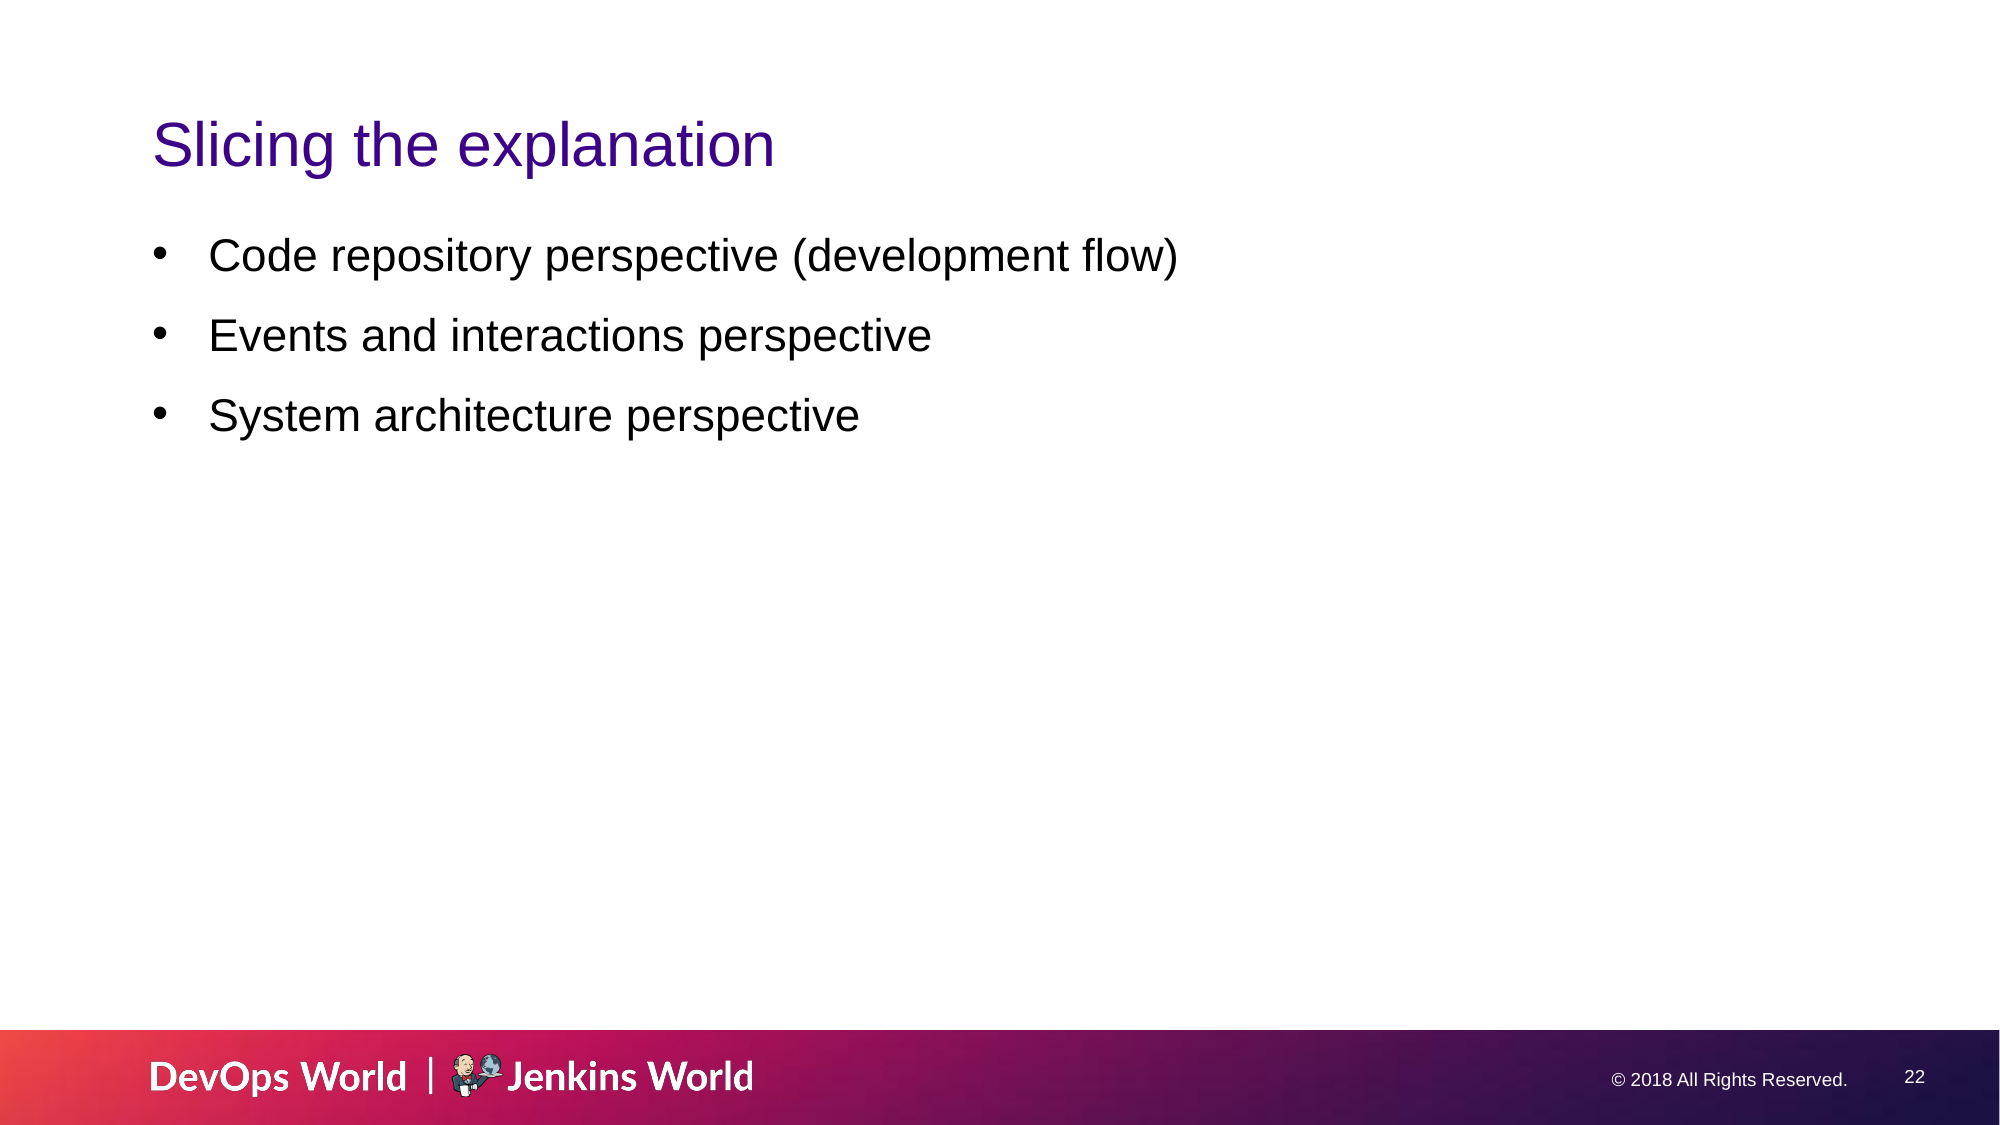

# Slicing the explanation
Code repository perspective (development flow)
Events and interactions perspective
System architecture perspective